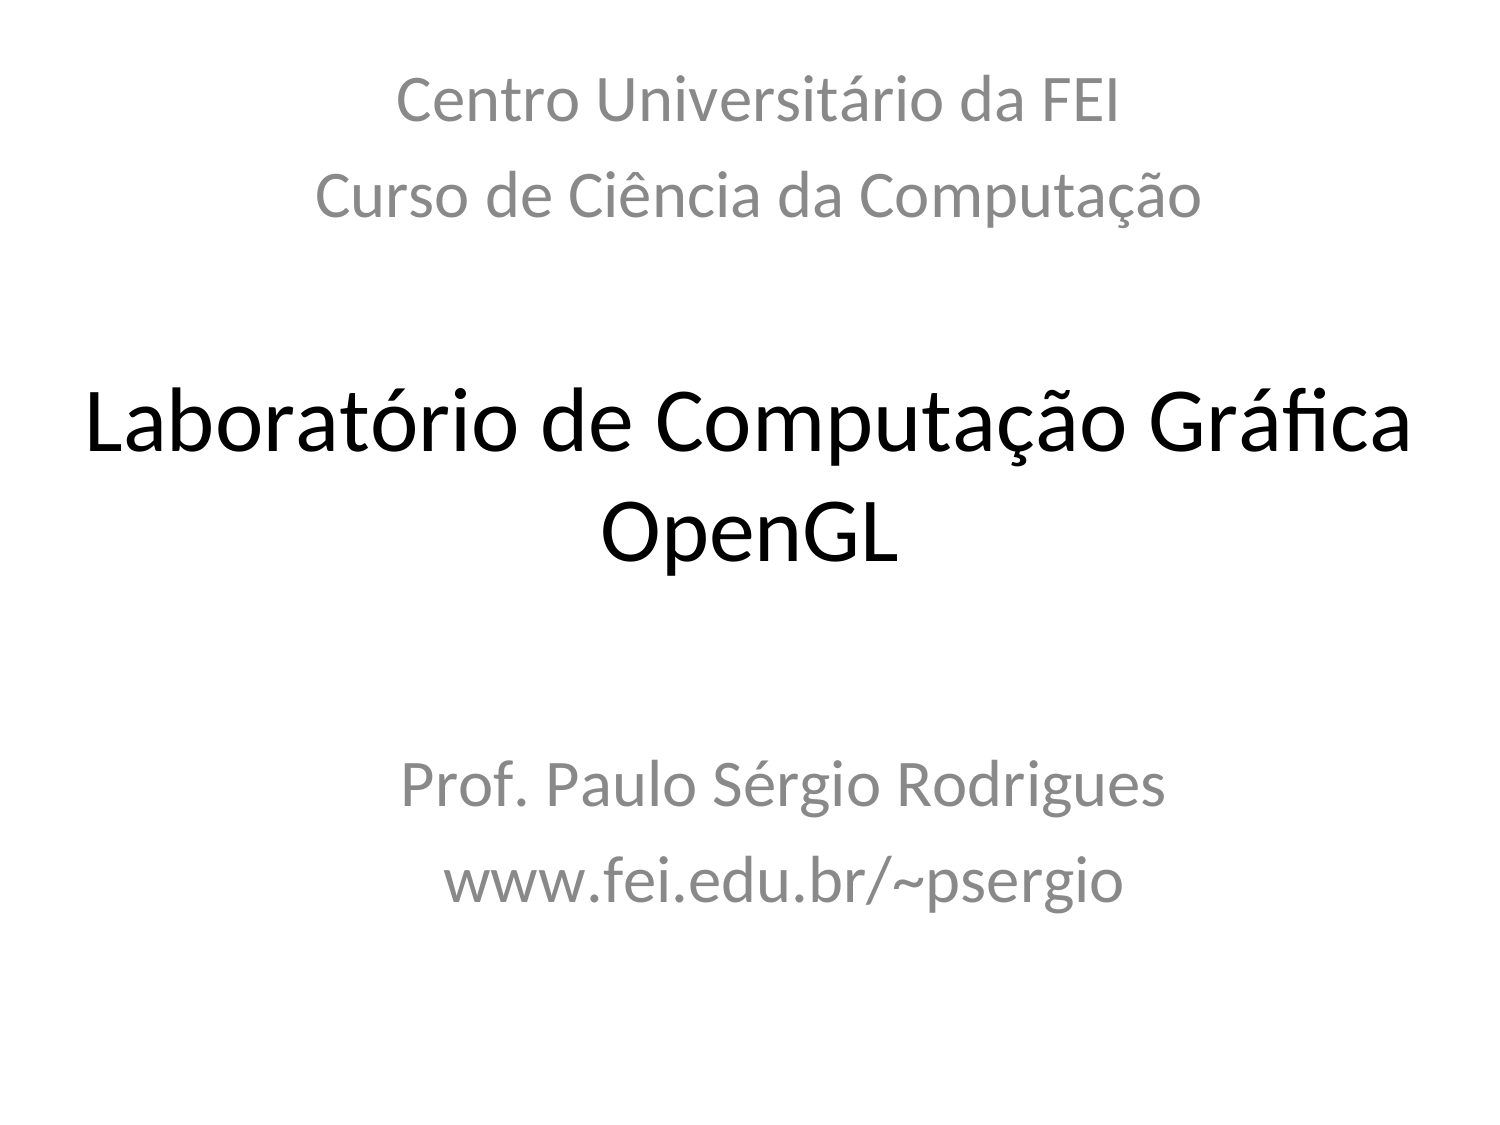

Centro Universitário da FEI
Curso de Ciência da Computação
# Laboratório de Computação Gráfica OpenGL
Prof. Paulo Sérgio Rodrigues
www.fei.edu.br/~psergio